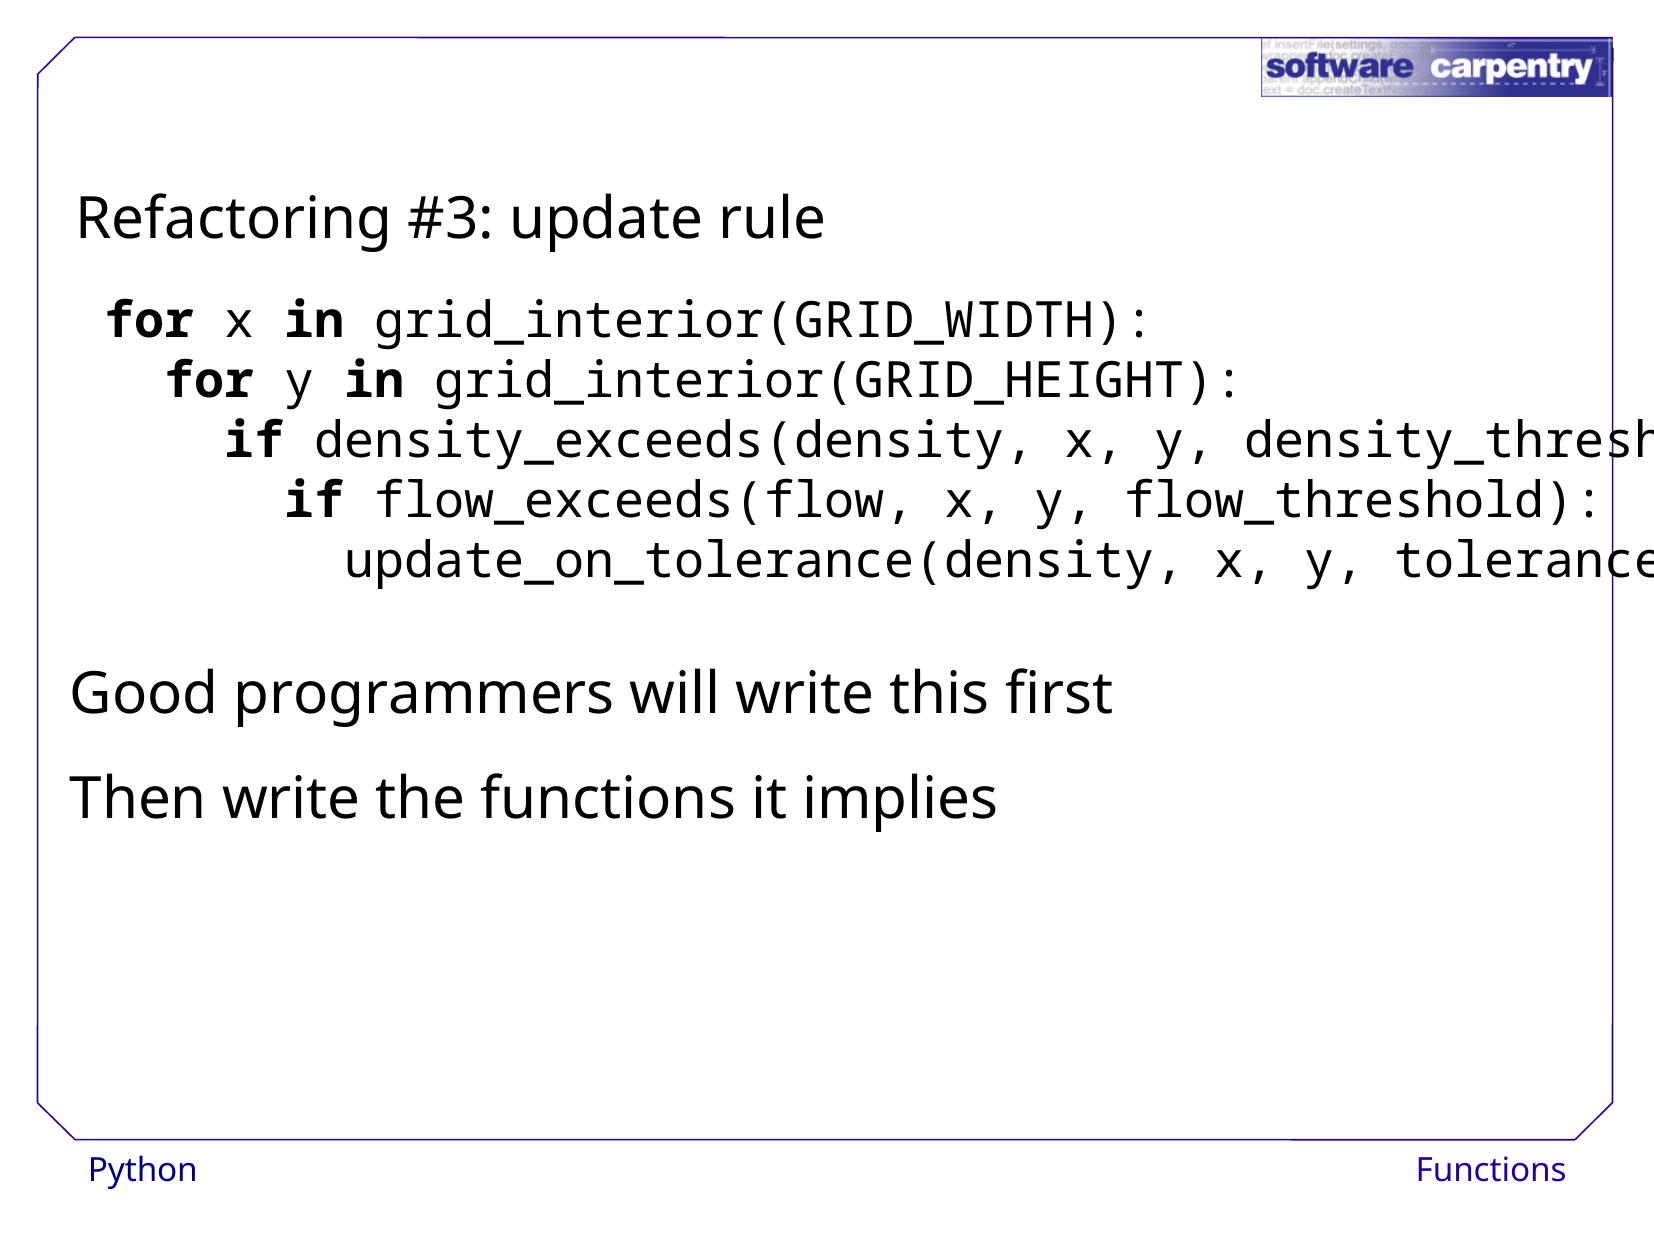

Refactoring #3: update rule
for x in grid_interior(GRID_WIDTH):
 for y in grid_interior(GRID_HEIGHT):
 if density_exceeds(density, x, y, density_threshold):
 if flow_exceeds(flow, x, y, flow_threshold):
 update_on_tolerance(density, x, y, tolerance)
Good programmers will write this first
Then write the functions it implies